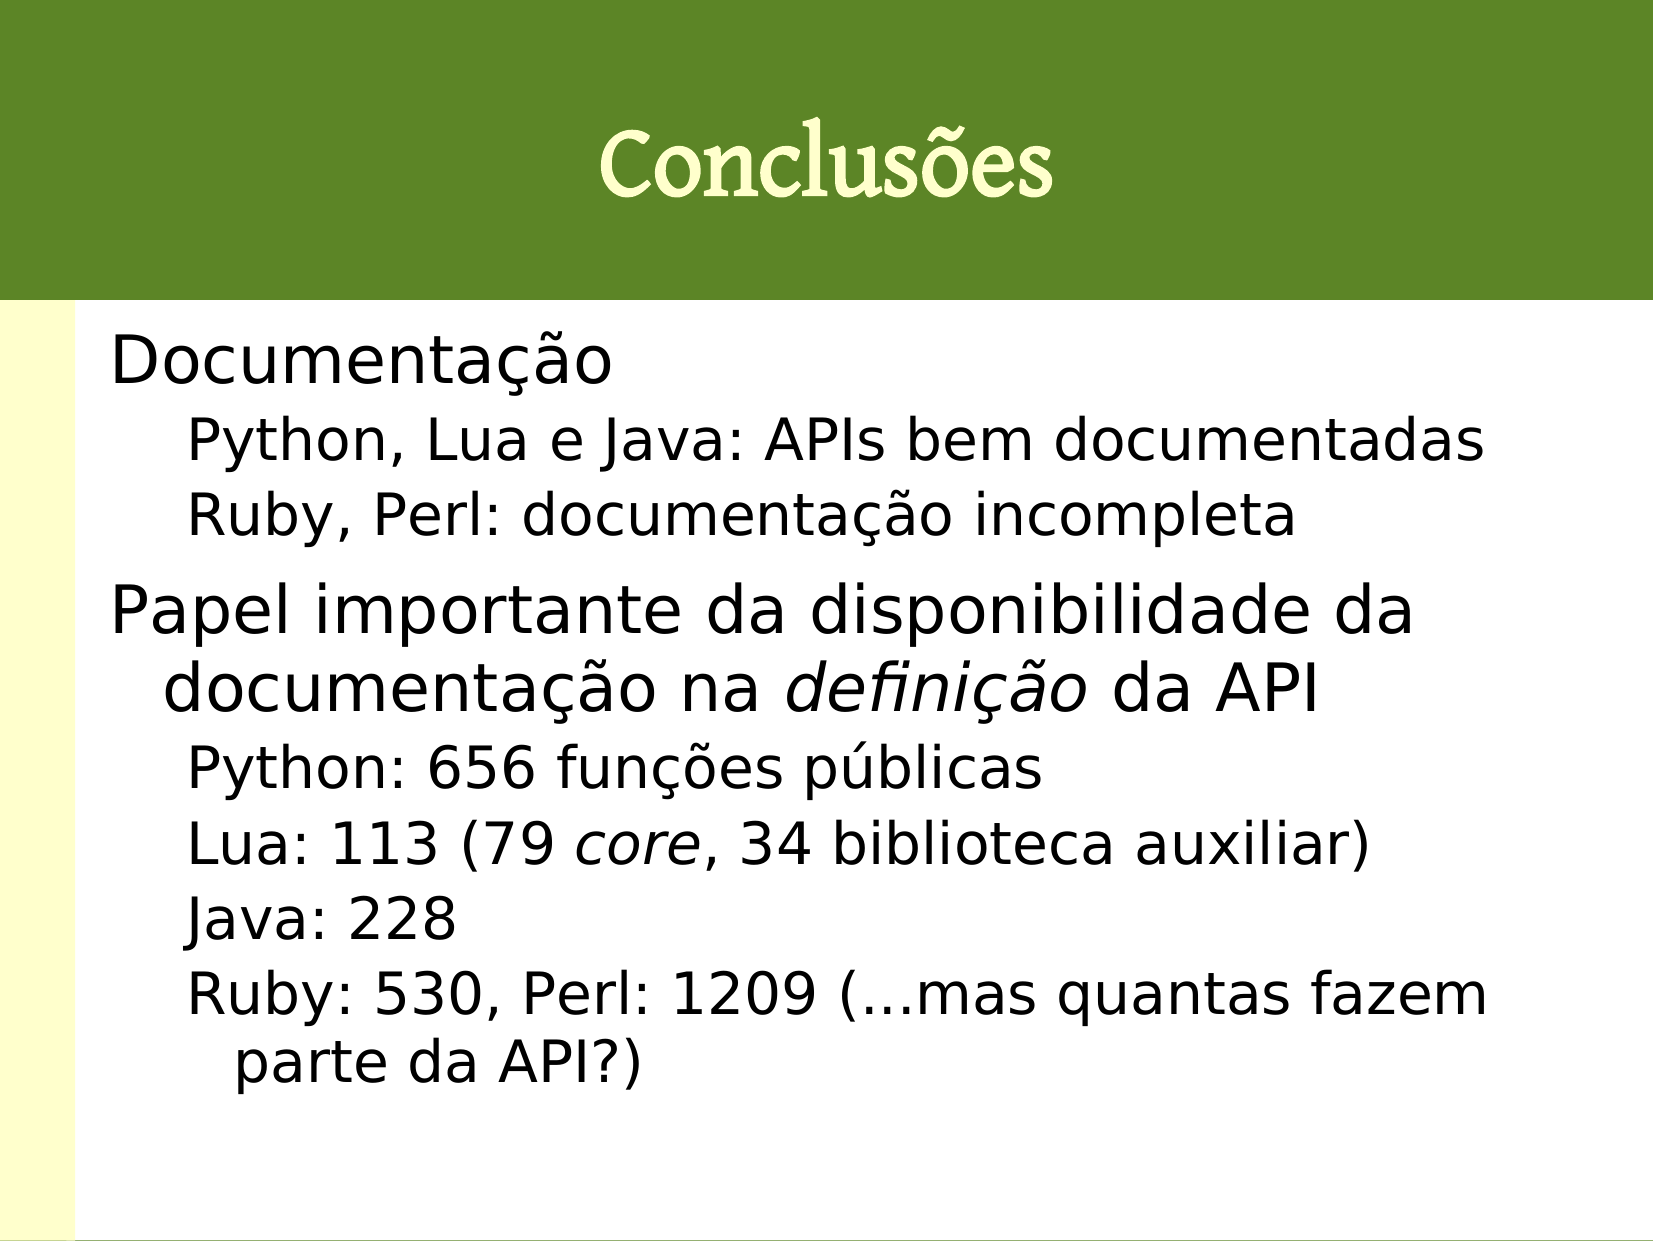

# Conclusões
Documentação
Python, Lua e Java: APIs bem documentadas
Ruby, Perl: documentação incompleta
Papel importante da disponibilidade da documentação na definição da API
Python: 656 funções públicas
Lua: 113 (79 core, 34 biblioteca auxiliar)
Java: 228
Ruby: 530, Perl: 1209 (...mas quantas fazem parte da API?)